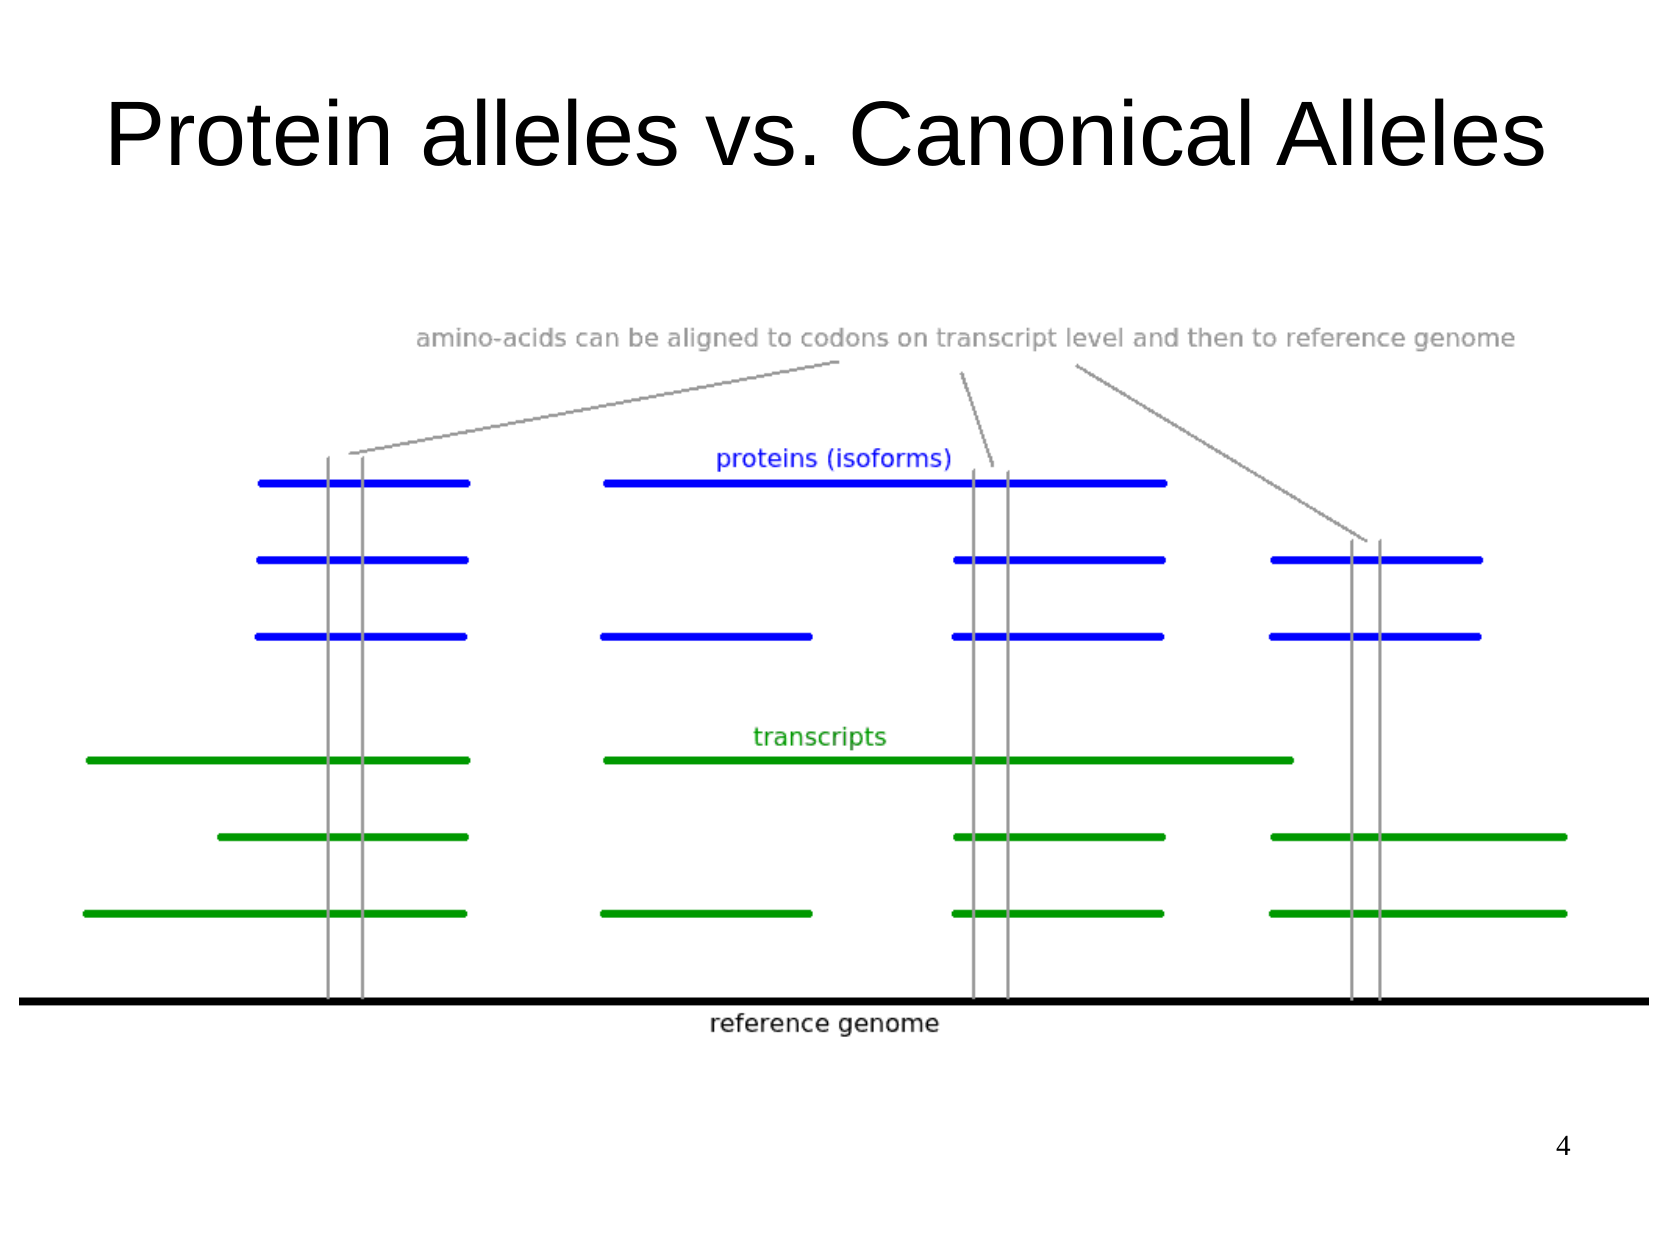

# Protein alleles vs. Canonical Alleles
4